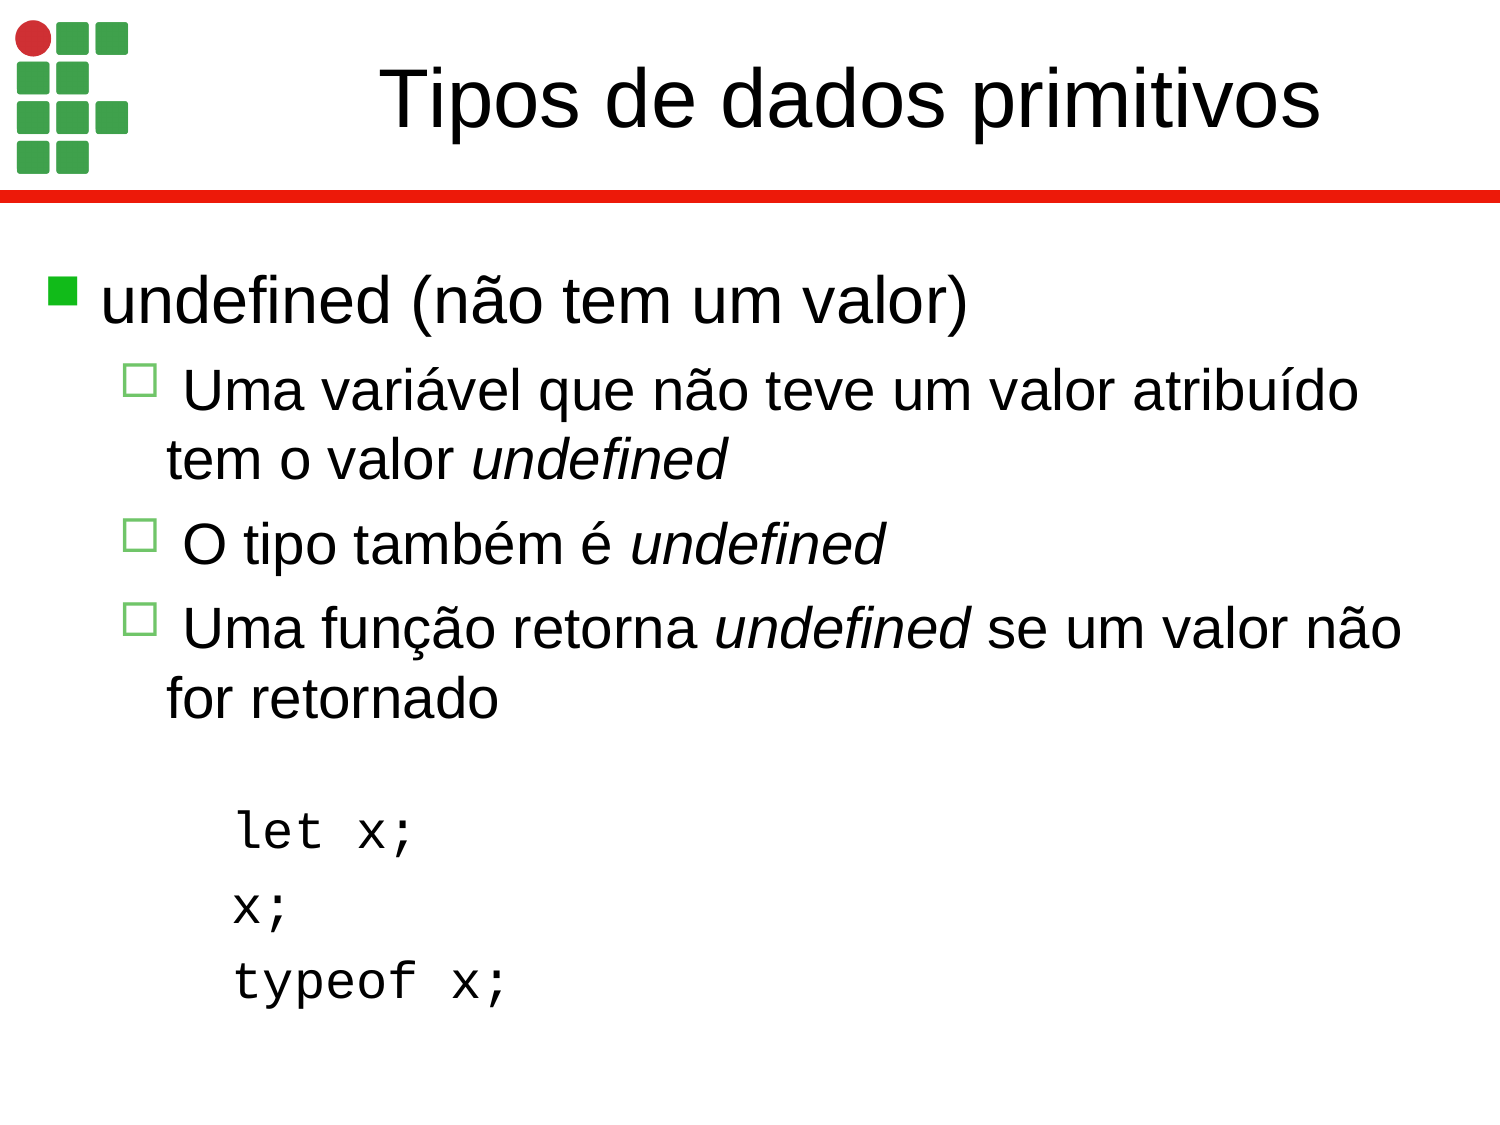

# Tipos de dados primitivos
undefined (não tem um valor)
 Uma variável que não teve um valor atribuído tem o valor undefined
 O tipo também é undefined
 Uma função retorna undefined se um valor não for retornado
let x;
x;
typeof x;